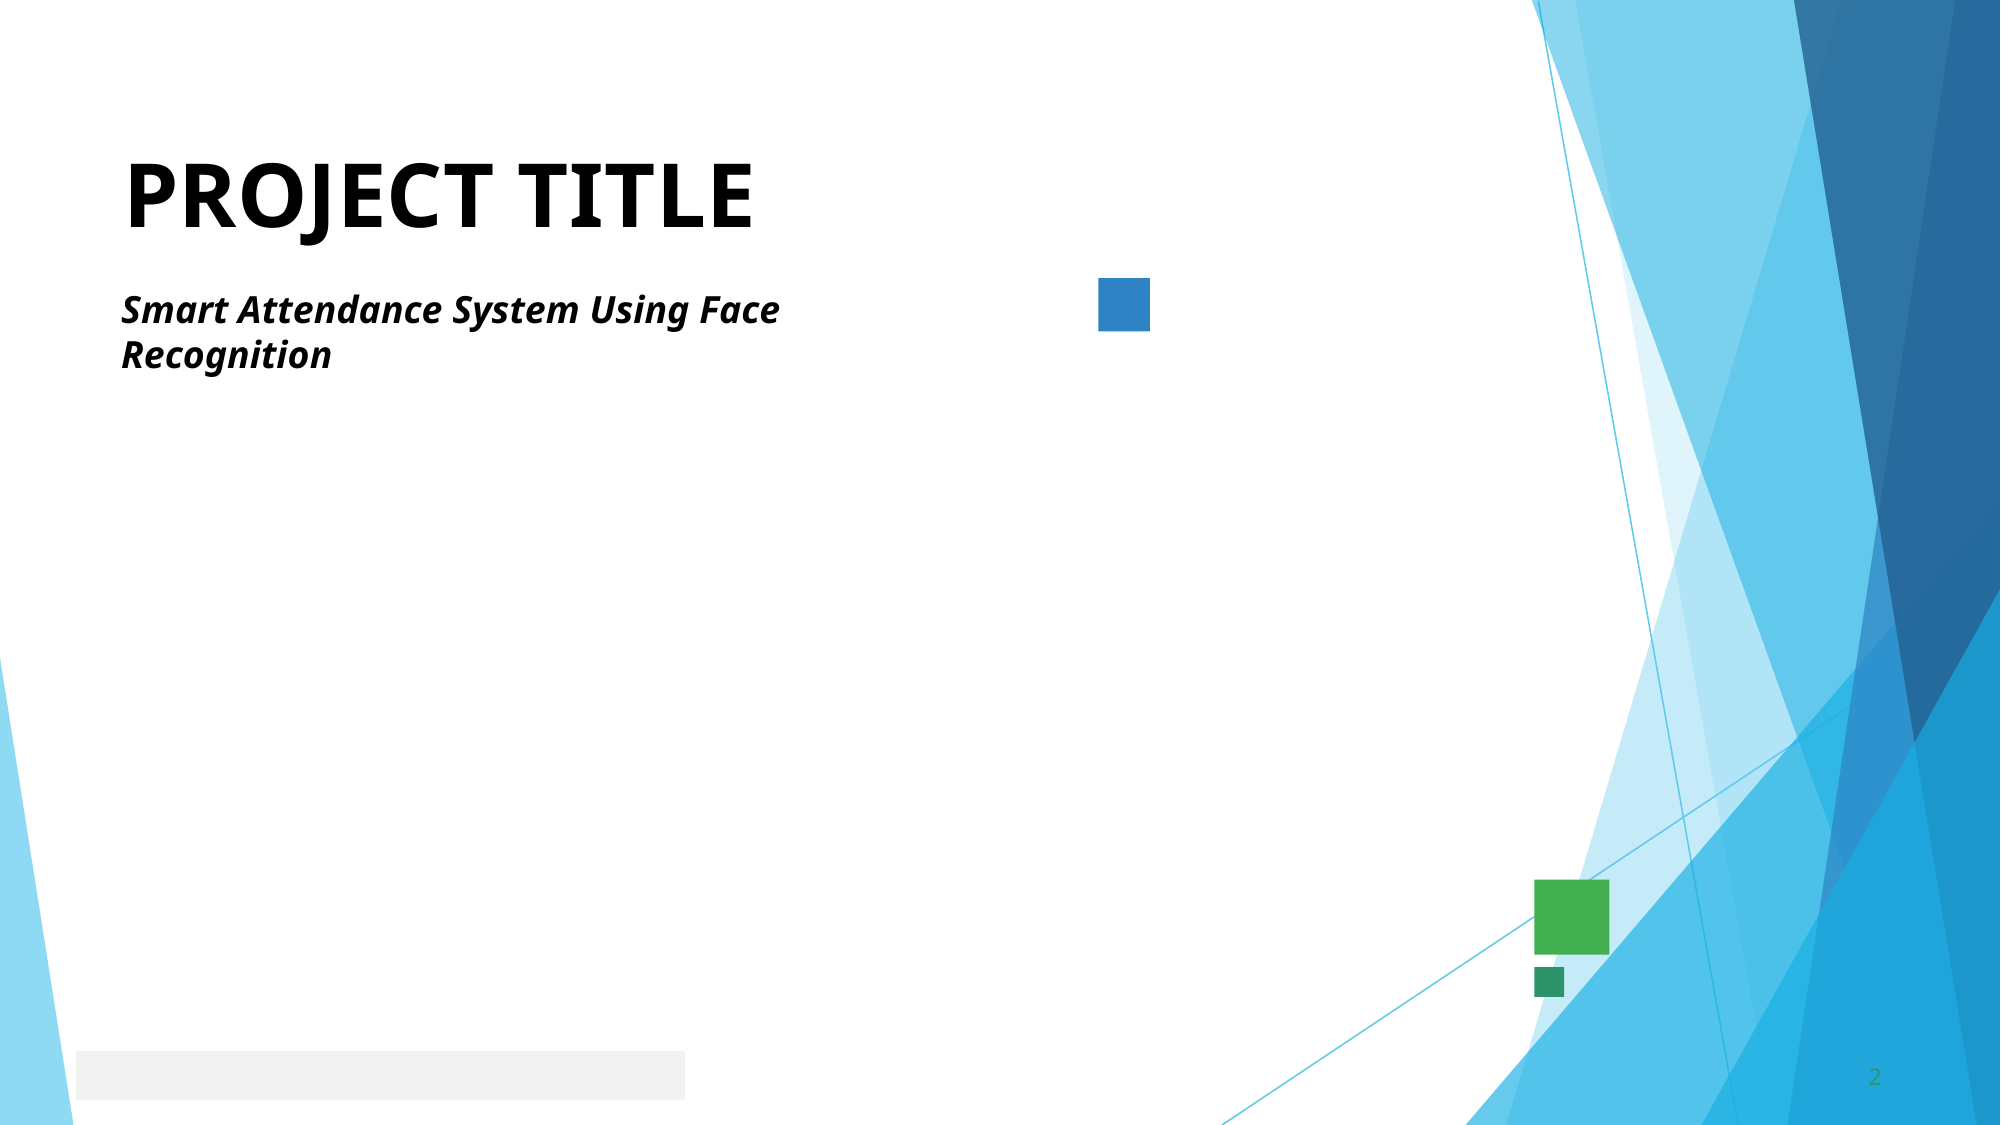

# PROJECT TITLE
Smart Attendance System Using Face Recognition